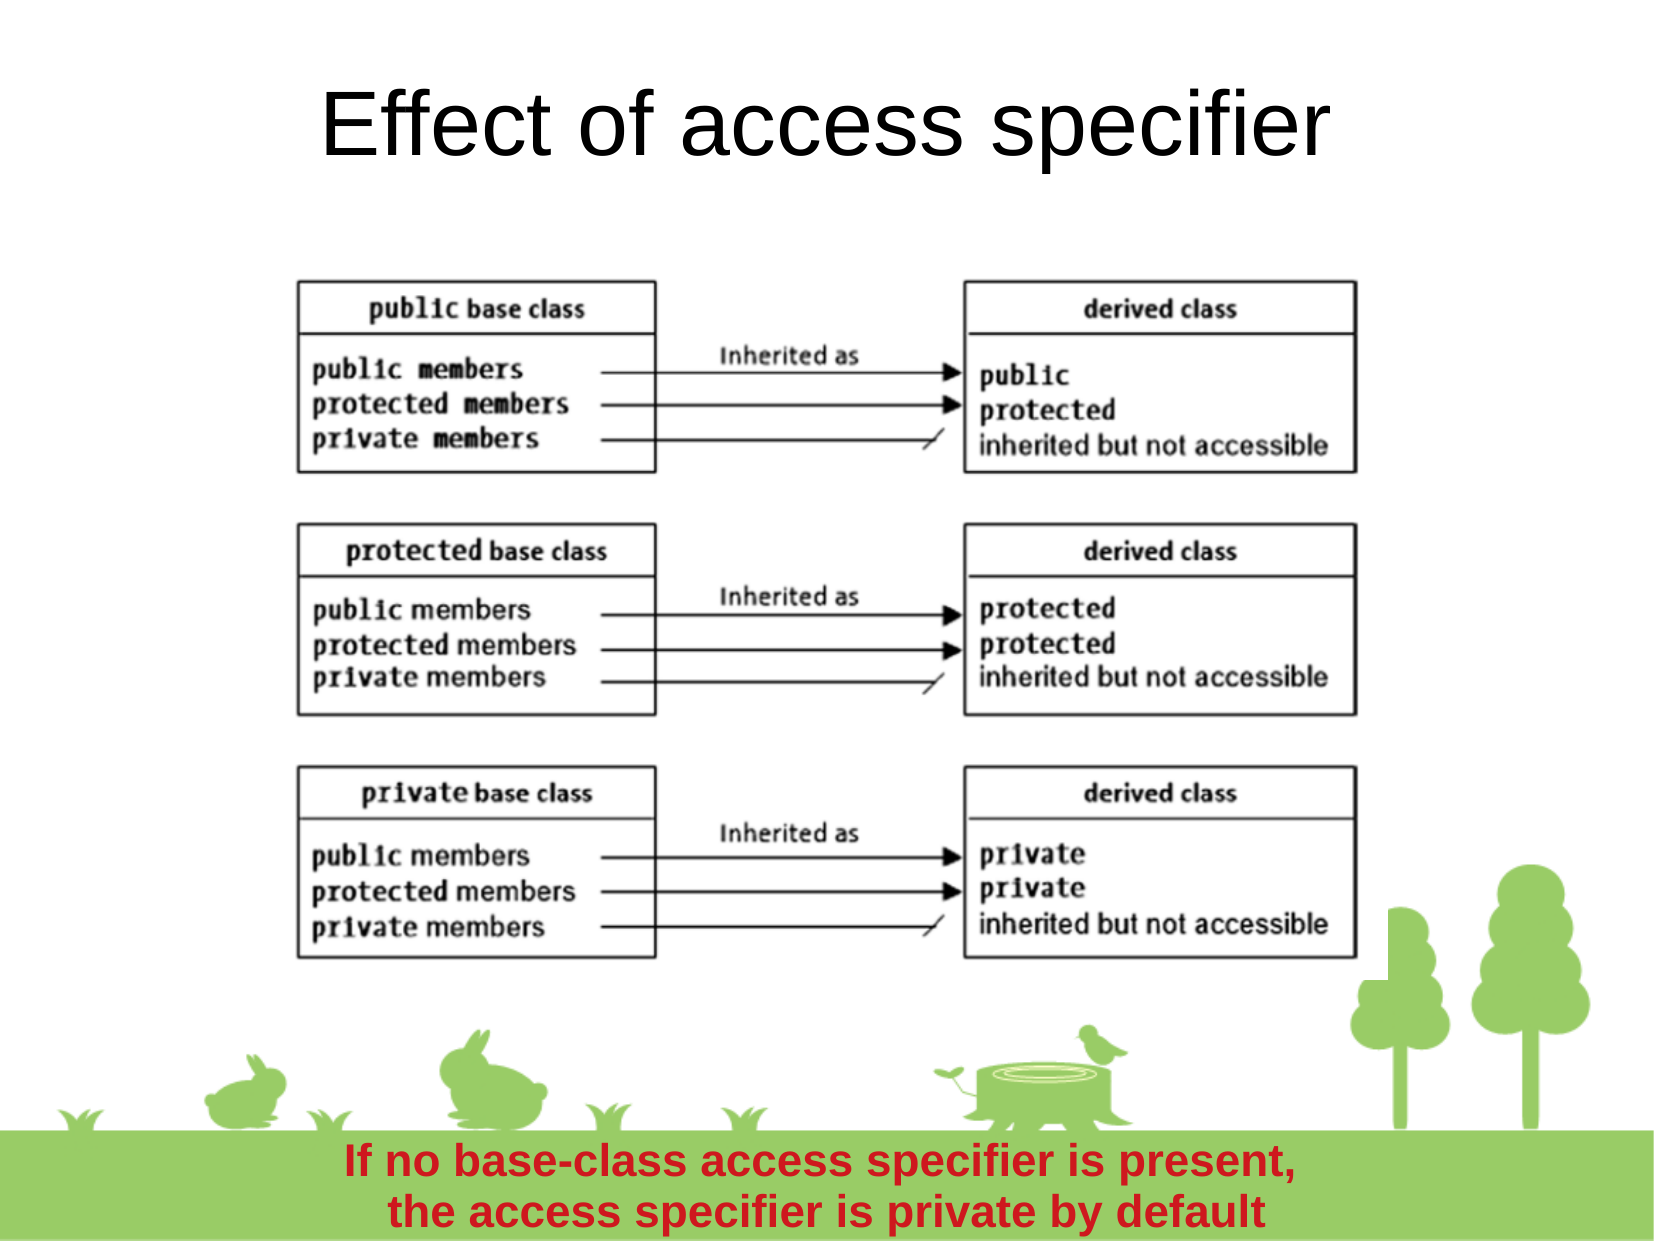

# Effect of access specifier
If no base-class access specifier is present,
the access specifier is private by default